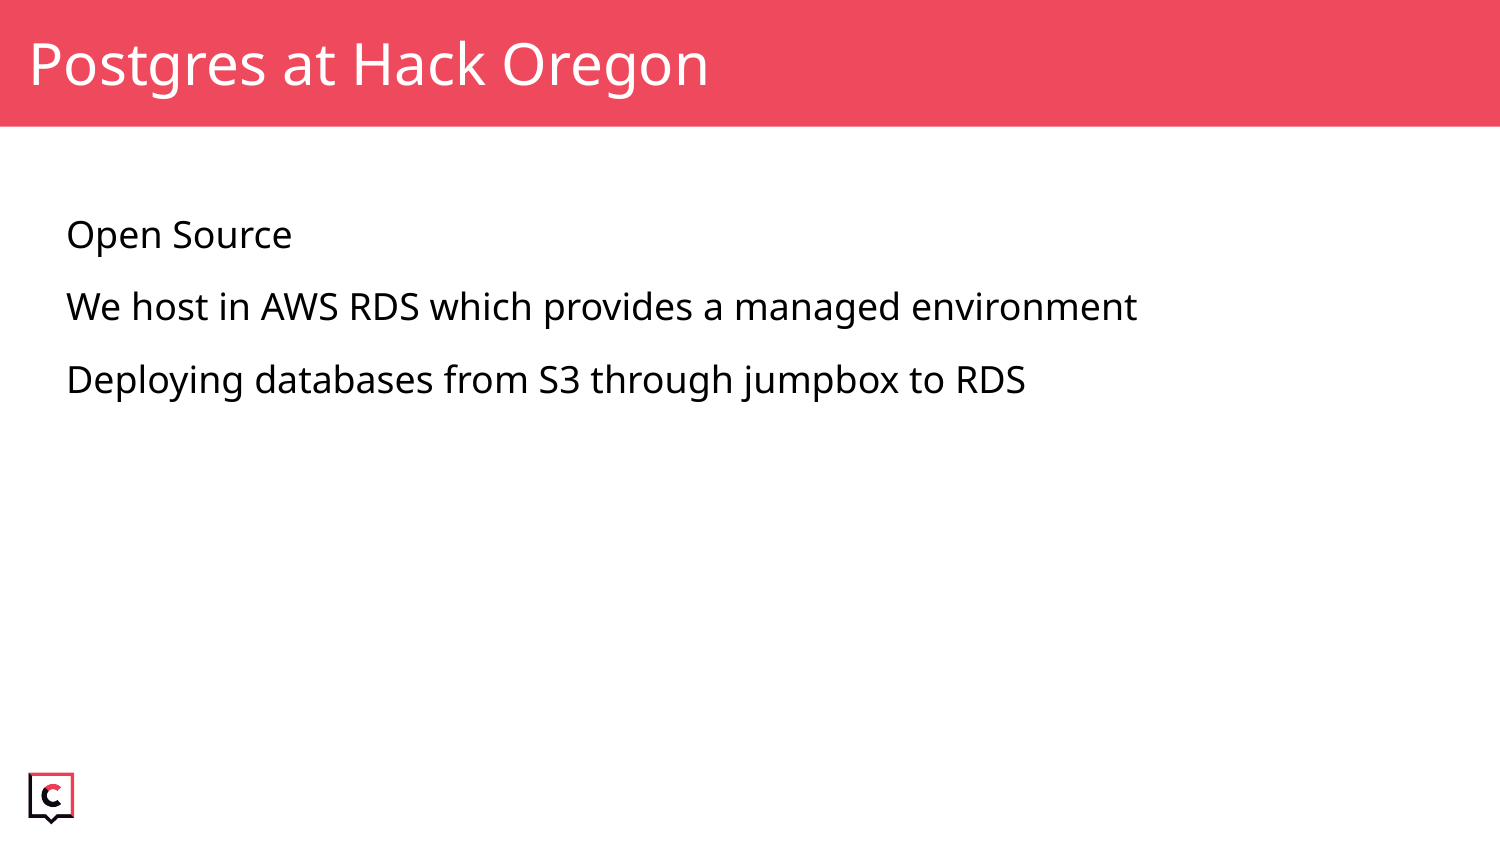

# Postgres at Hack Oregon
Open Source
We host in AWS RDS which provides a managed environment
Deploying databases from S3 through jumpbox to RDS